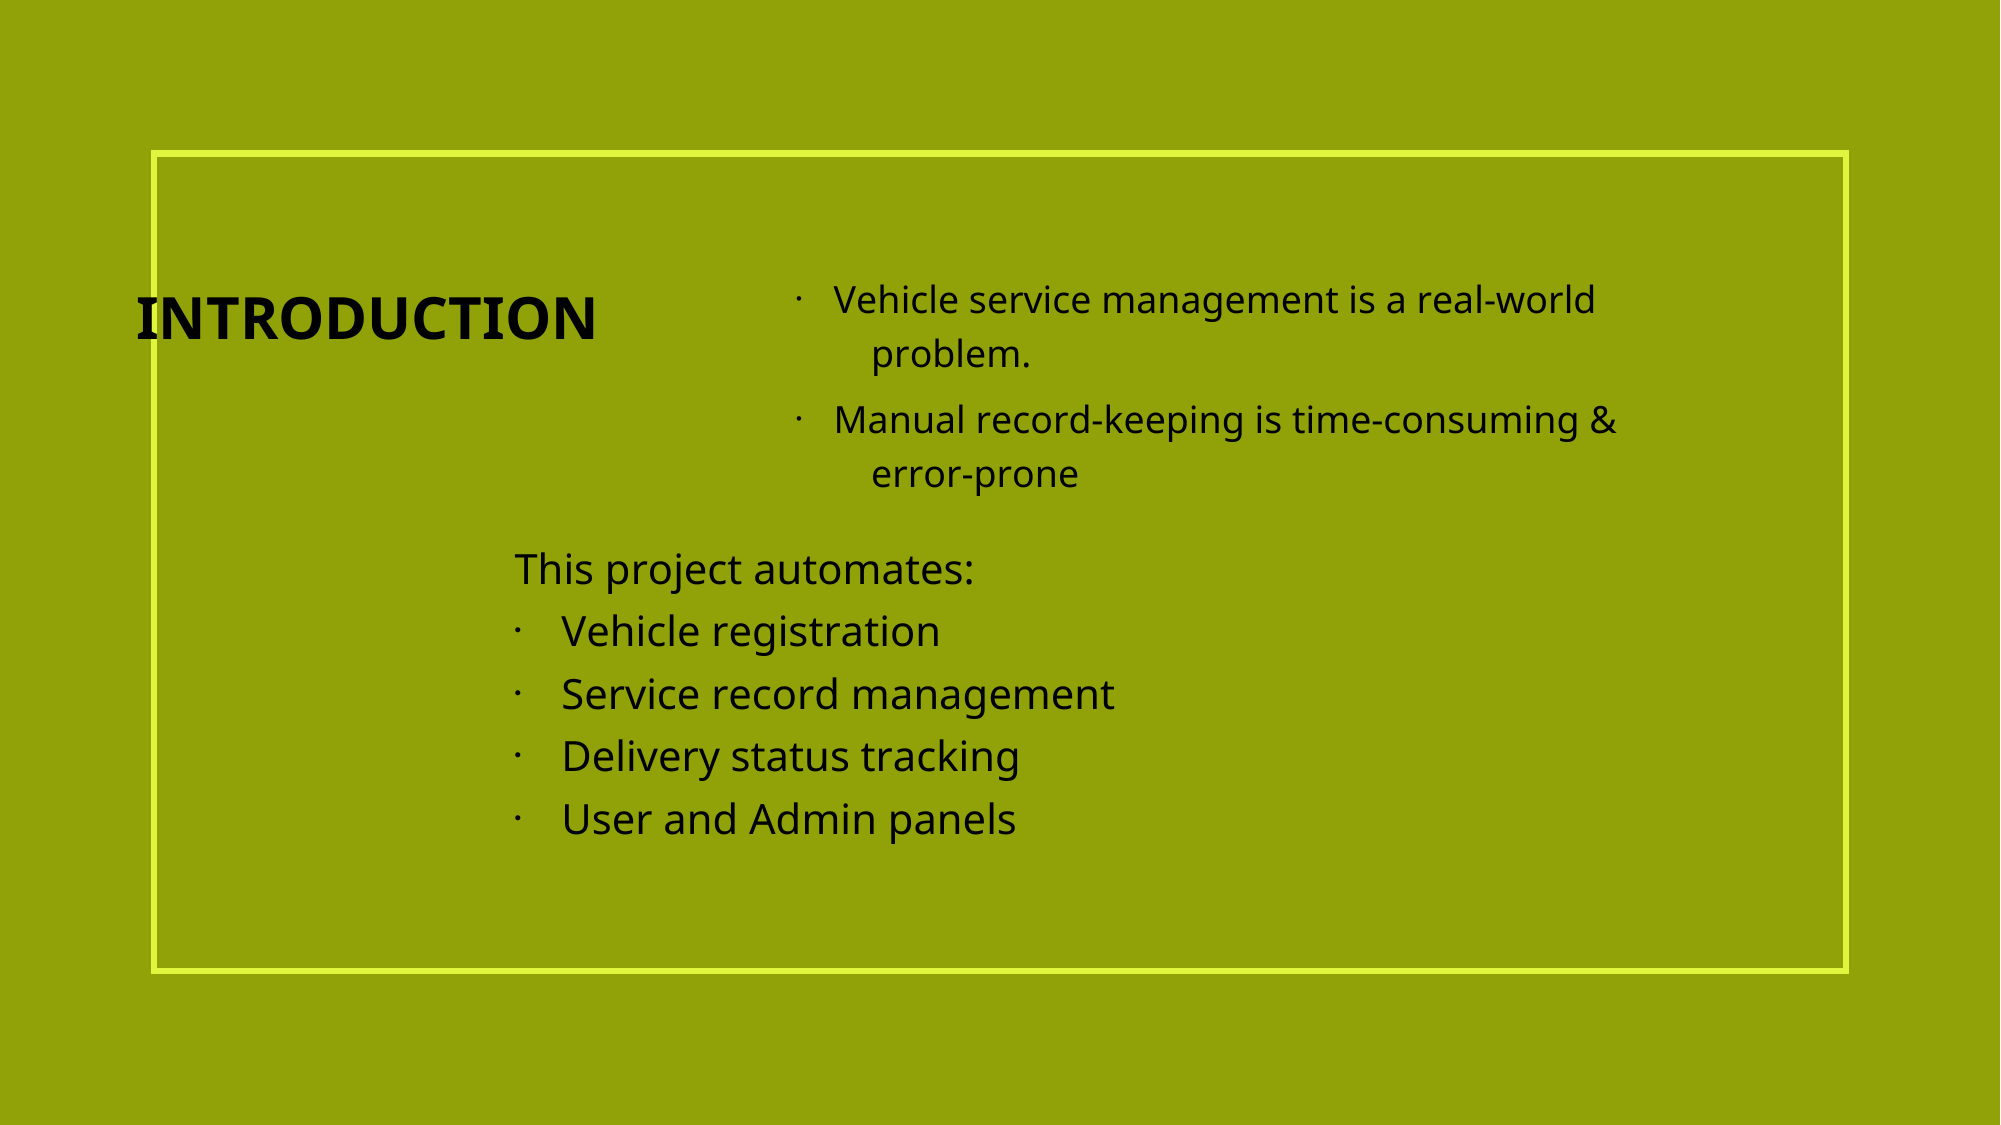

INTRODUCTION
Vehicle service management is a real-world problem.
Manual record-keeping is time-consuming & error-prone
This project automates:
Vehicle registration
Service record management
Delivery status tracking
User and Admin panels